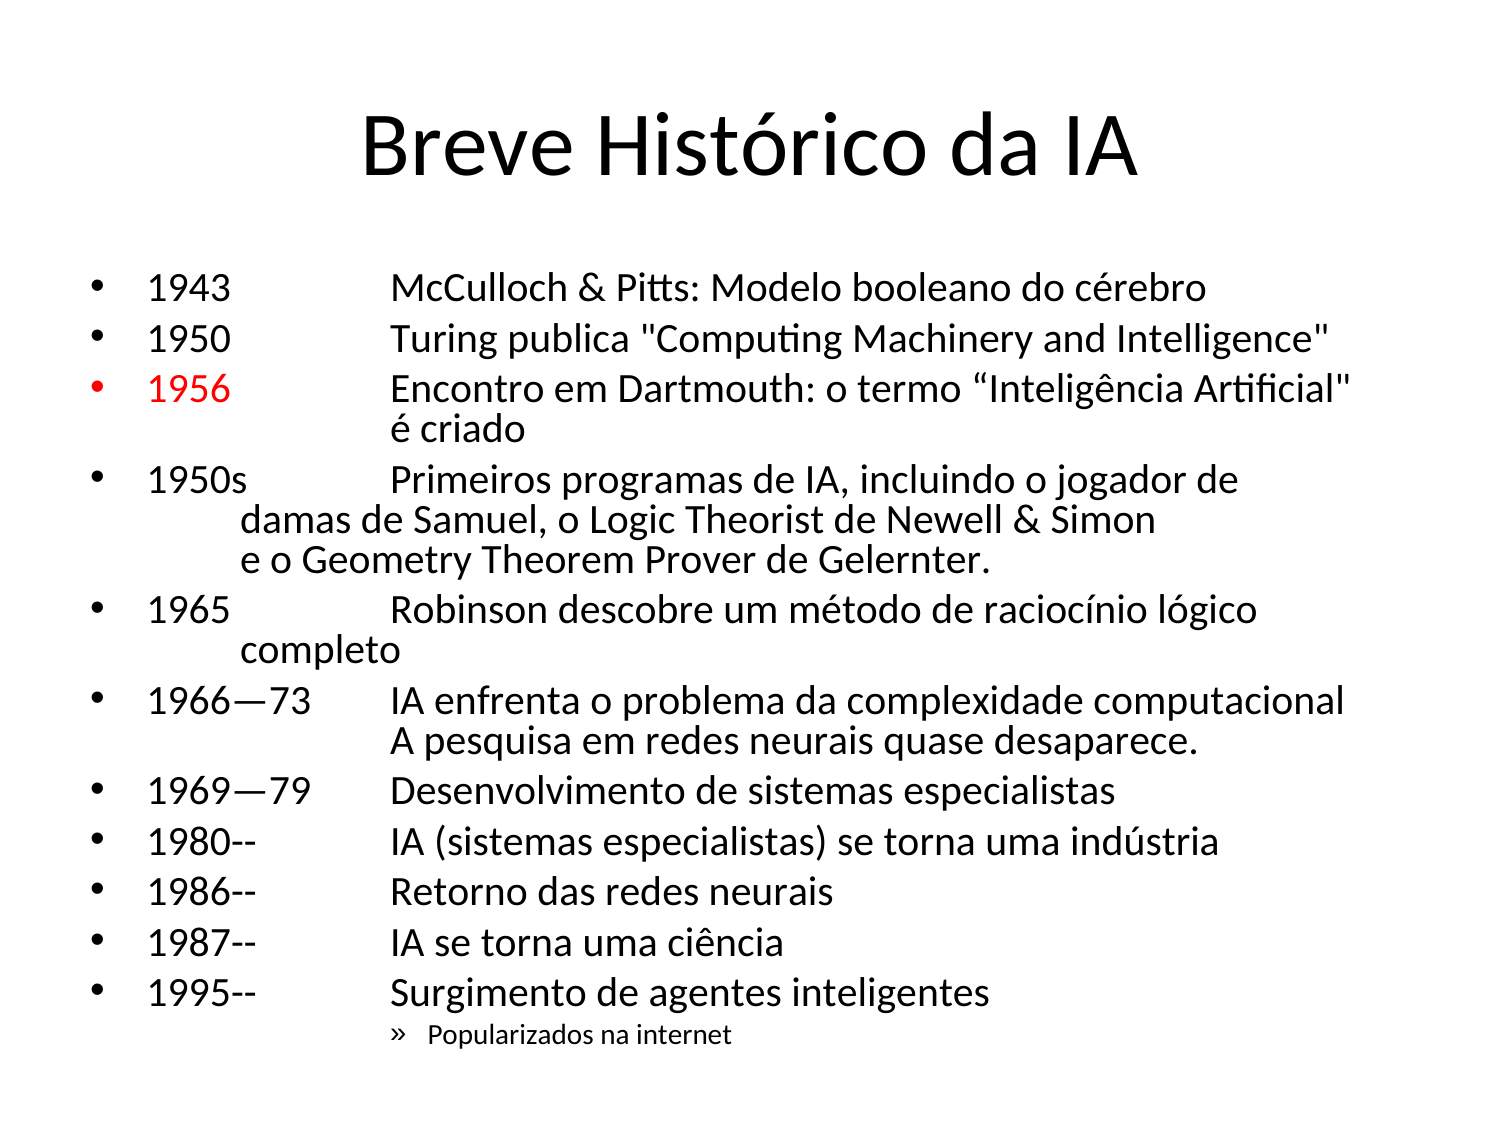

# Breve Histórico da IA
1943 	McCulloch & Pitts: Modelo booleano do cérebro
1950 	Turing publica "Computing Machinery and Intelligence"
1956		Encontro em Dartmouth: o termo “Inteligência Artificial" 			é criado
1950s	Primeiros programas de IA, incluindo o jogador de 			damas de Samuel, o Logic Theorist de Newell & Simon 			e o Geometry Theorem Prover de Gelernter.
1965		Robinson descobre um método de raciocínio lógico 			completo
1966—73	IA enfrenta o problema da complexidade computacional
		A pesquisa em redes neurais quase desaparece.
1969—79	Desenvolvimento de sistemas especialistas
1980-- 	IA (sistemas especialistas) se torna uma indústria
1986-- 	Retorno das redes neurais
1987--	IA se torna uma ciência
1995--	Surgimento de agentes inteligentes
Popularizados na internet